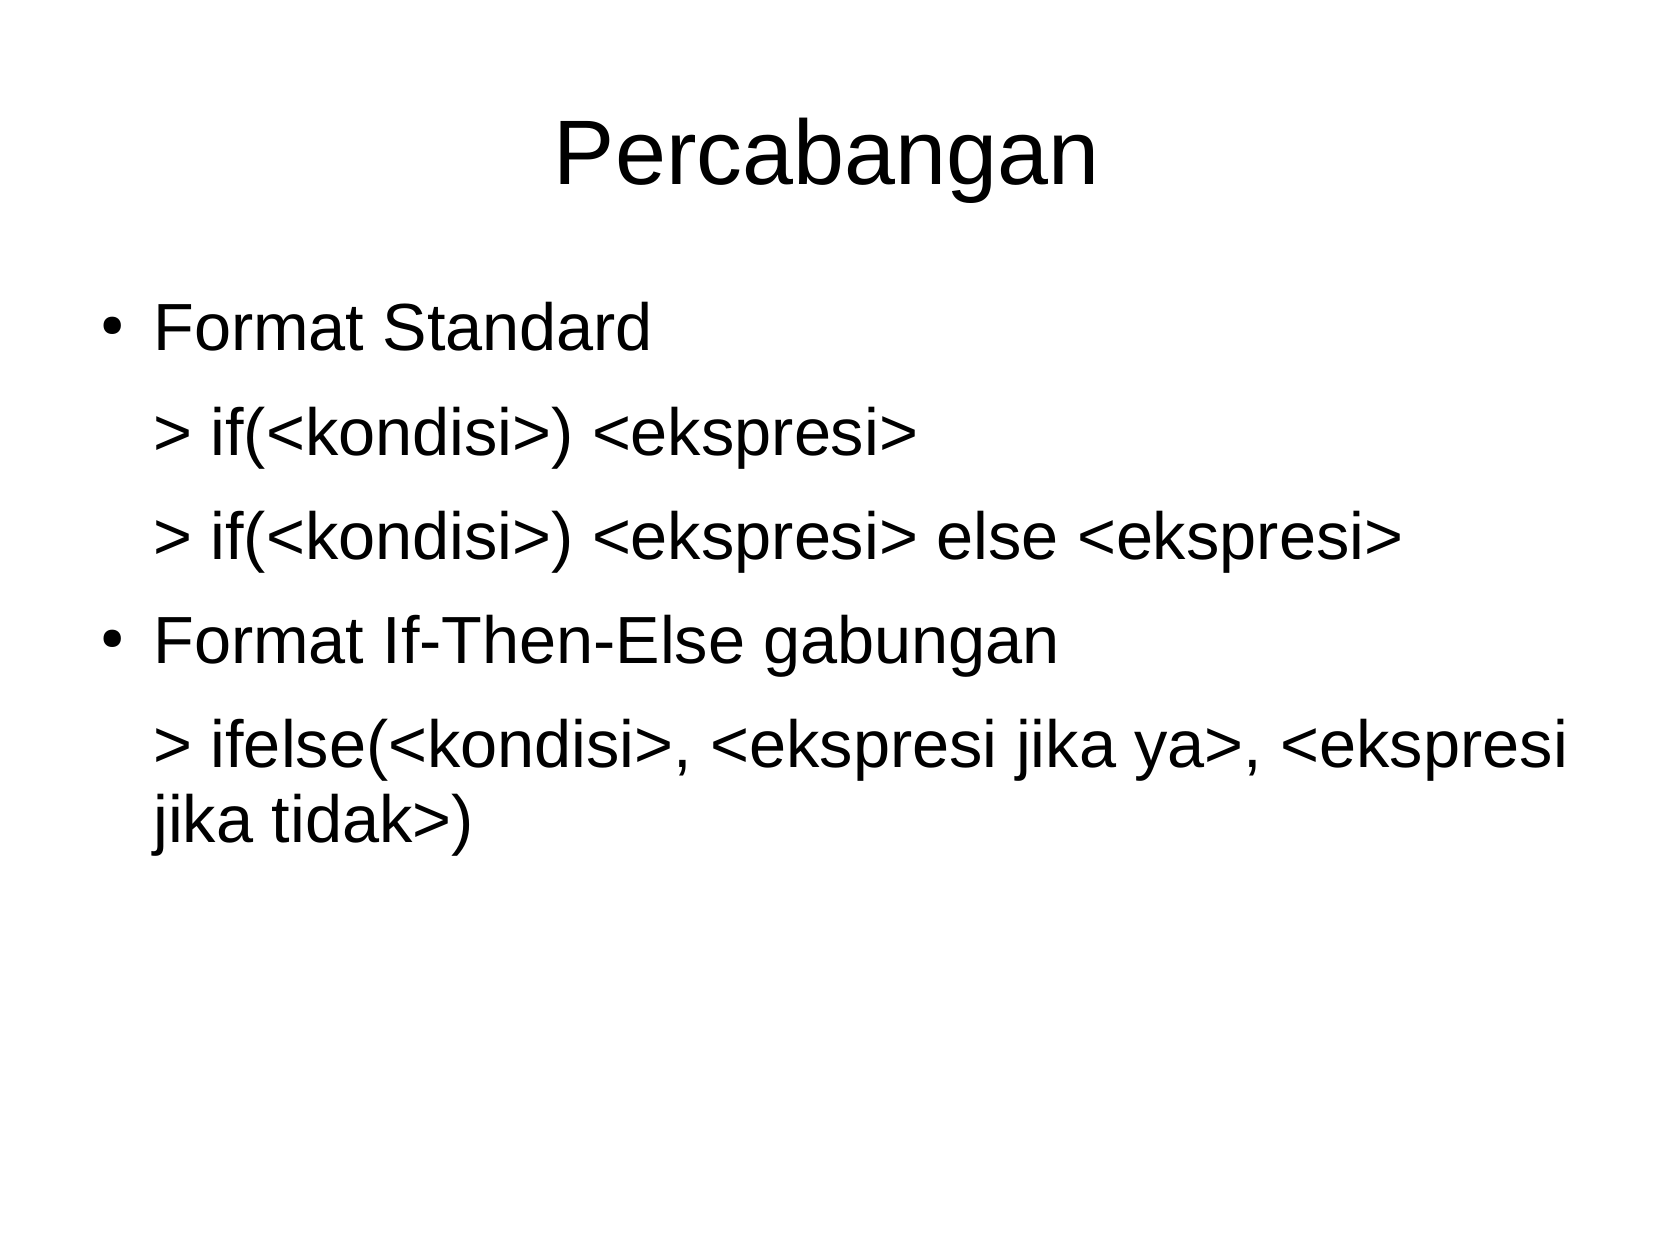

# Percabangan
Format Standard
> if(<kondisi>) <ekspresi>
> if(<kondisi>) <ekspresi> else <ekspresi>
Format If-Then-Else gabungan
> ifelse(<kondisi>, <ekspresi jika ya>, <ekspresi jika tidak>)